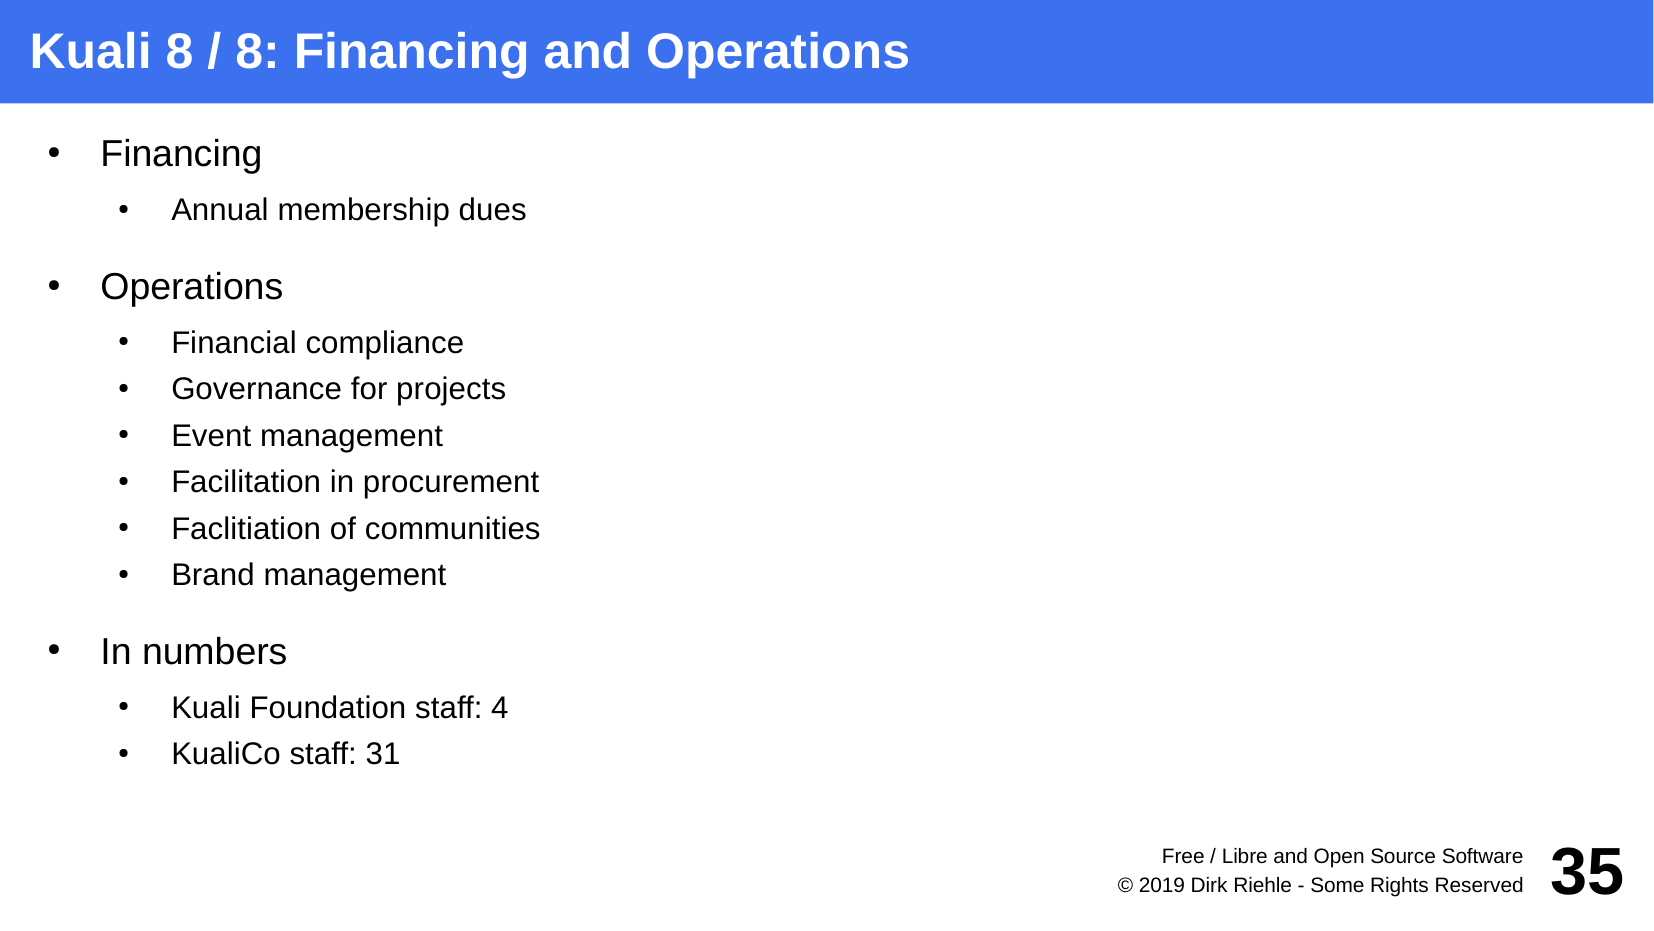

# Kuali 8 / 8: Financing and Operations
Financing
Annual membership dues
Operations
Financial compliance
Governance for projects
Event management
Facilitation in procurement
Faclitiation of communities
Brand management
In numbers
Kuali Foundation staff: 4
KualiCo staff: 31
Free / Libre and Open Source Software
35
© 2019 Dirk Riehle - Some Rights Reserved